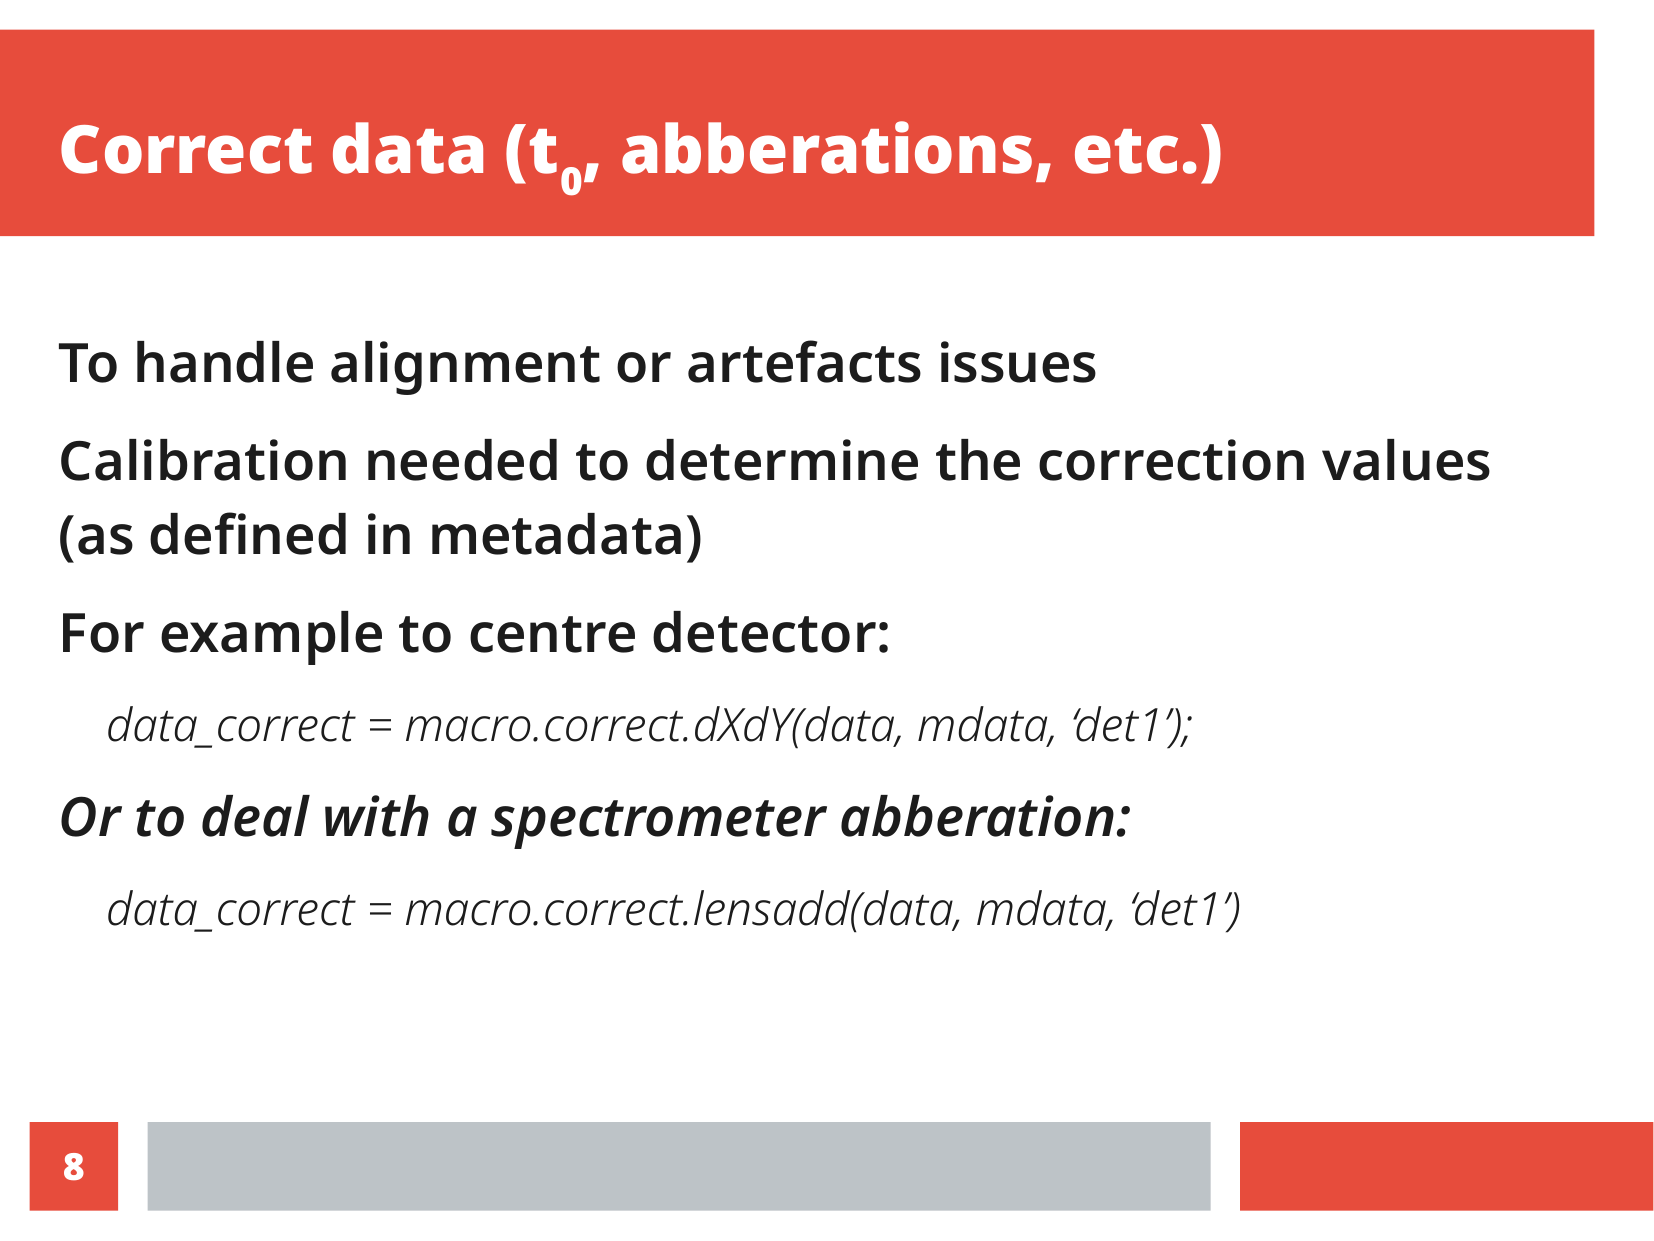

# Correct data (t0, abberations, etc.)
To handle alignment or artefacts issues
Calibration needed to determine the correction values (as defined in metadata)
For example to centre detector:
data_correct = macro.correct.dXdY(data, mdata, ‘det1’);
Or to deal with a spectrometer abberation:
data_correct = macro.correct.lensadd(data, mdata, ‘det1’)
8